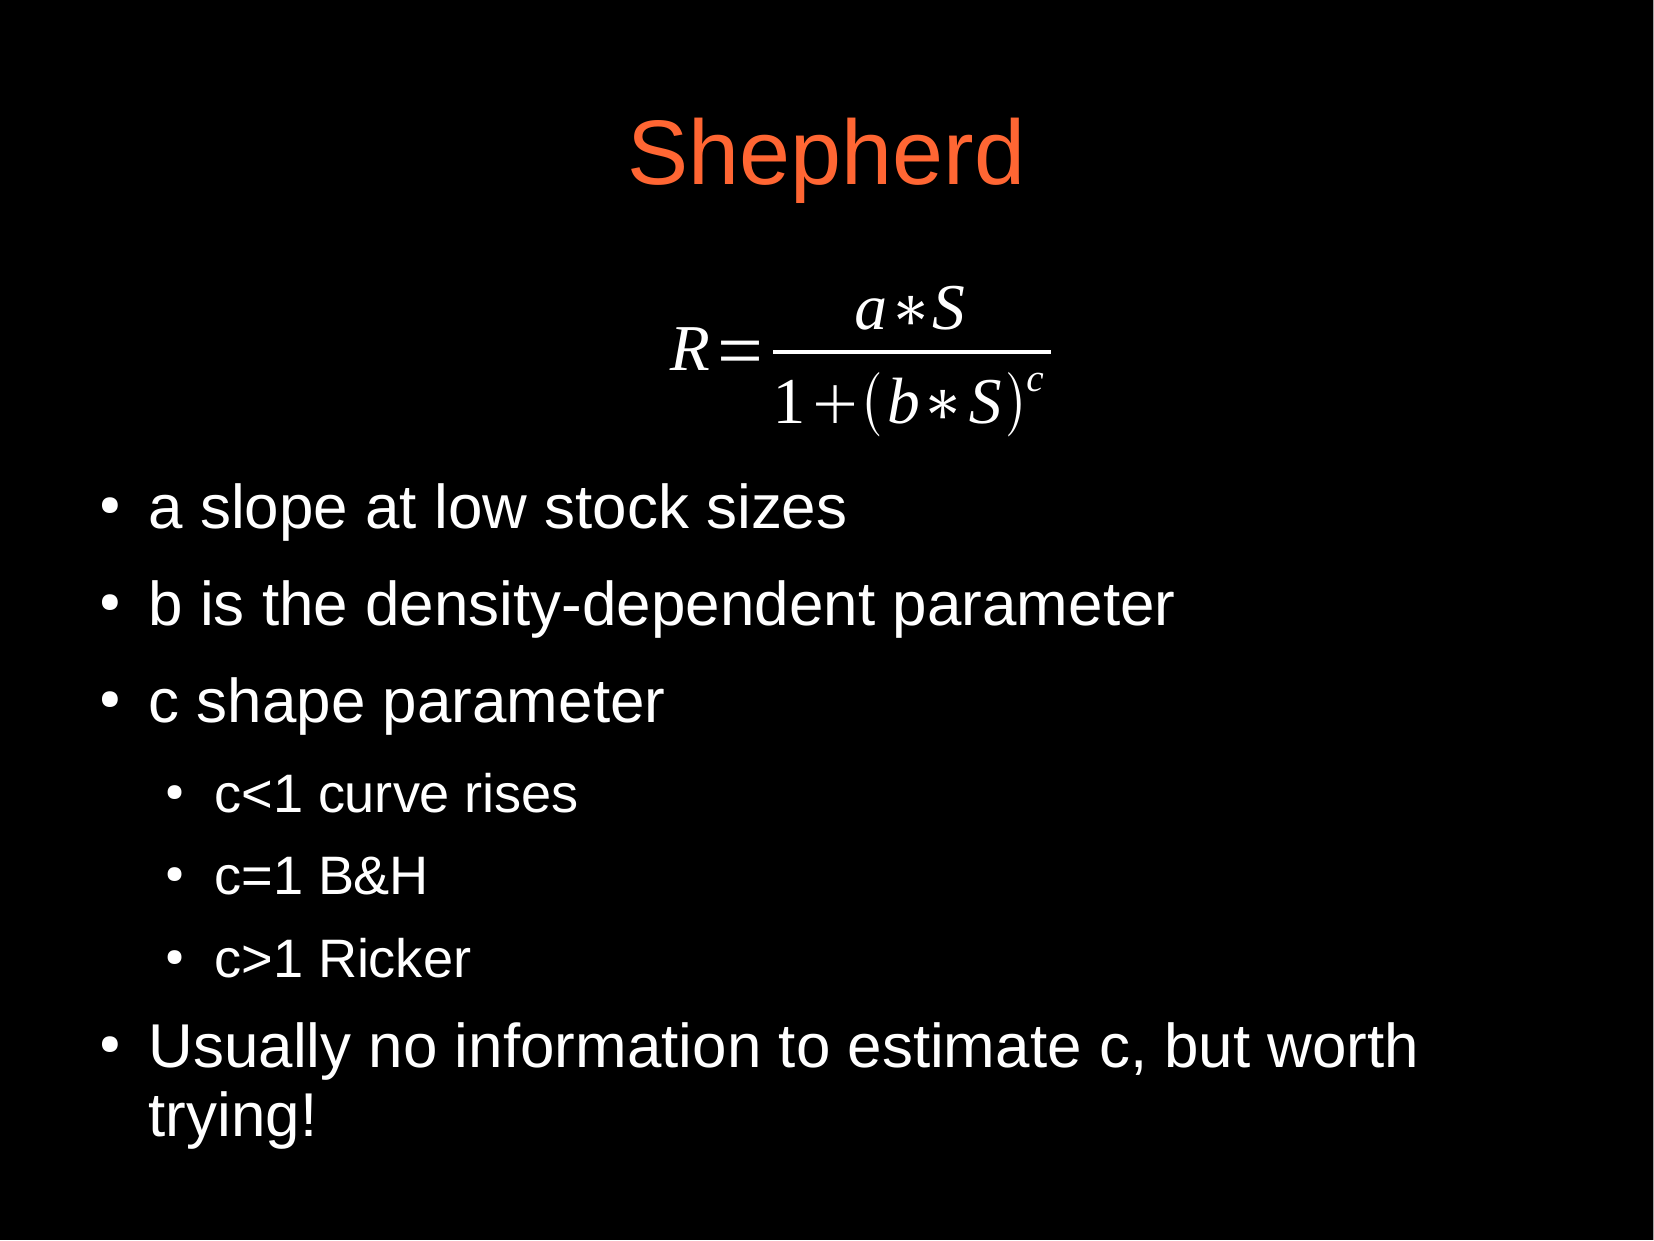

# Shepherd
a slope at low stock sizes
b is the density-dependent parameter
c shape parameter
c<1 curve rises
c=1 B&H
c>1 Ricker
Usually no information to estimate c, but worth trying!